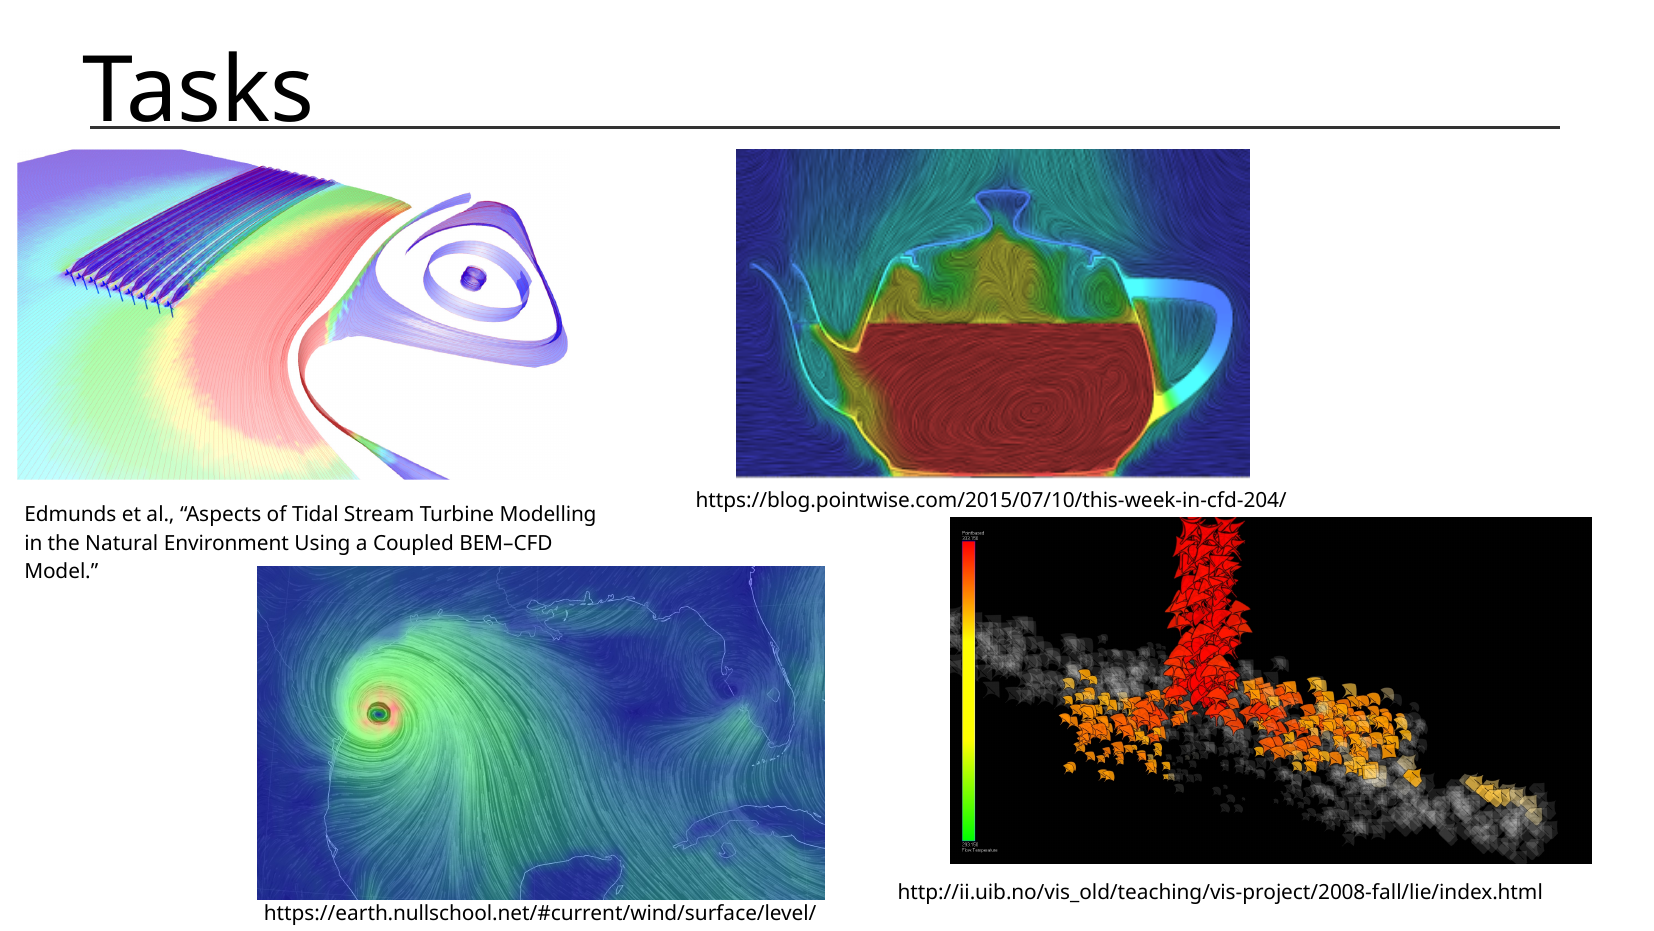

# Tasks
https://blog.pointwise.com/2015/07/10/this-week-in-cfd-204/
Edmunds et al., “Aspects of Tidal Stream Turbine Modelling in the Natural Environment Using a Coupled BEM–CFD Model.”
http://ii.uib.no/vis_old/teaching/vis-project/2008-fall/lie/index.html
https://earth.nullschool.net/#current/wind/surface/level/